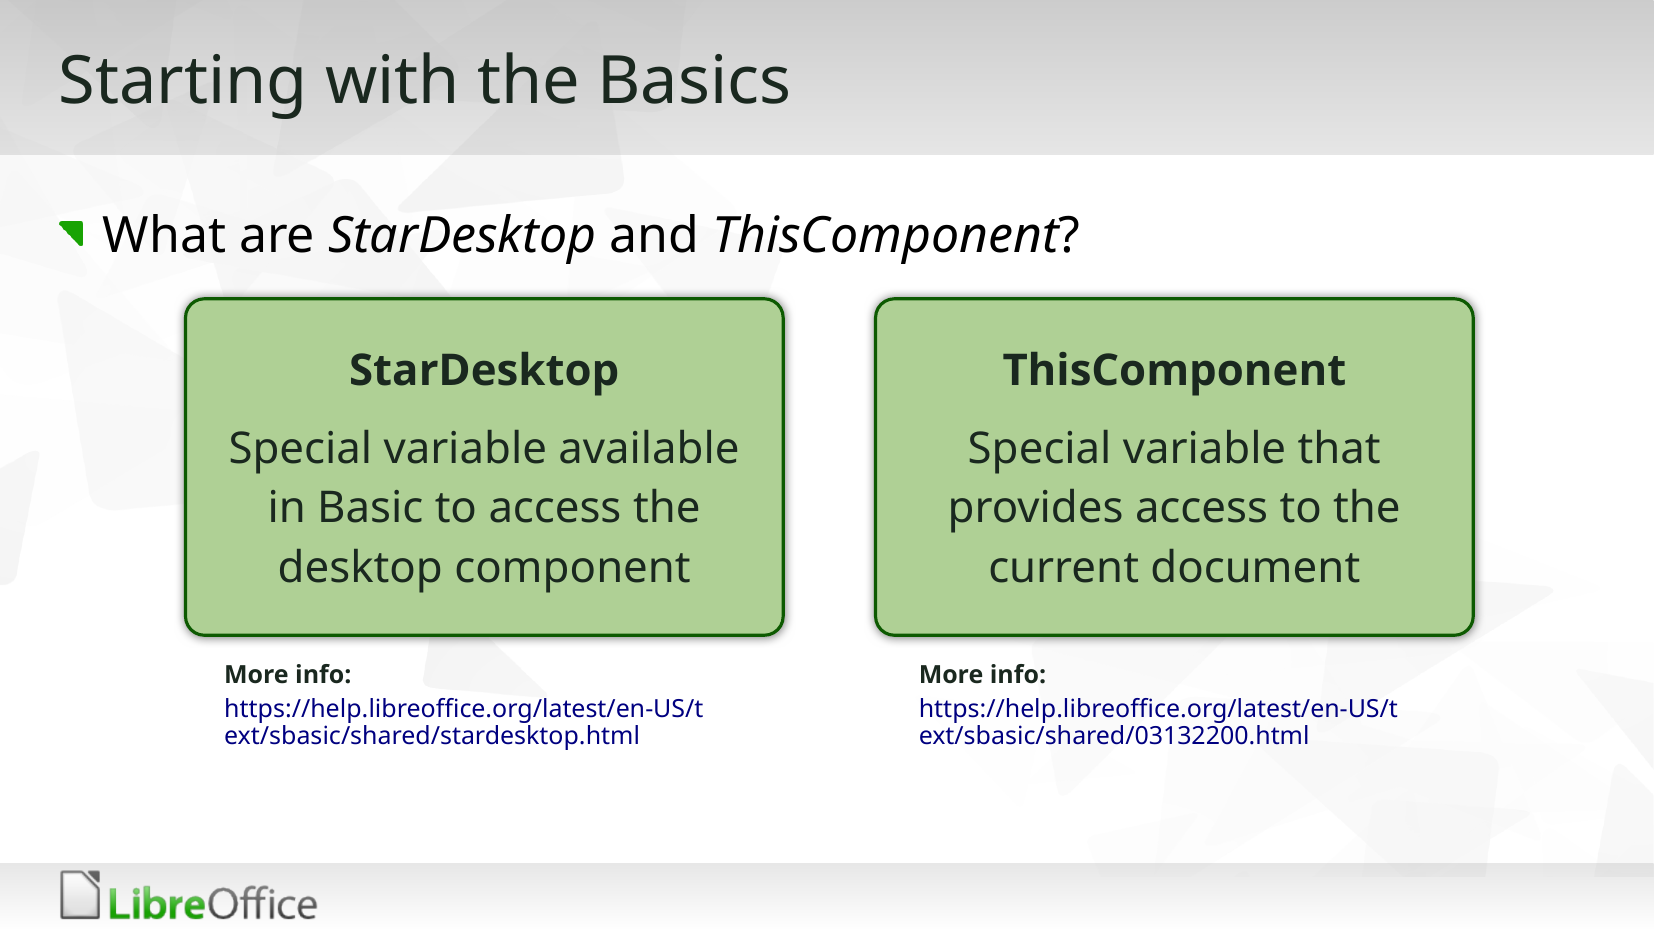

# Starting with the Basics
What are StarDesktop and ThisComponent?
StarDesktop
Special variable available in Basic to access the desktop component
ThisComponent
Special variable that provides access to the current document
More info:
https://help.libreoffice.org/latest/en-US/text/sbasic/shared/stardesktop.html
More info:
https://help.libreoffice.org/latest/en-US/text/sbasic/shared/03132200.html